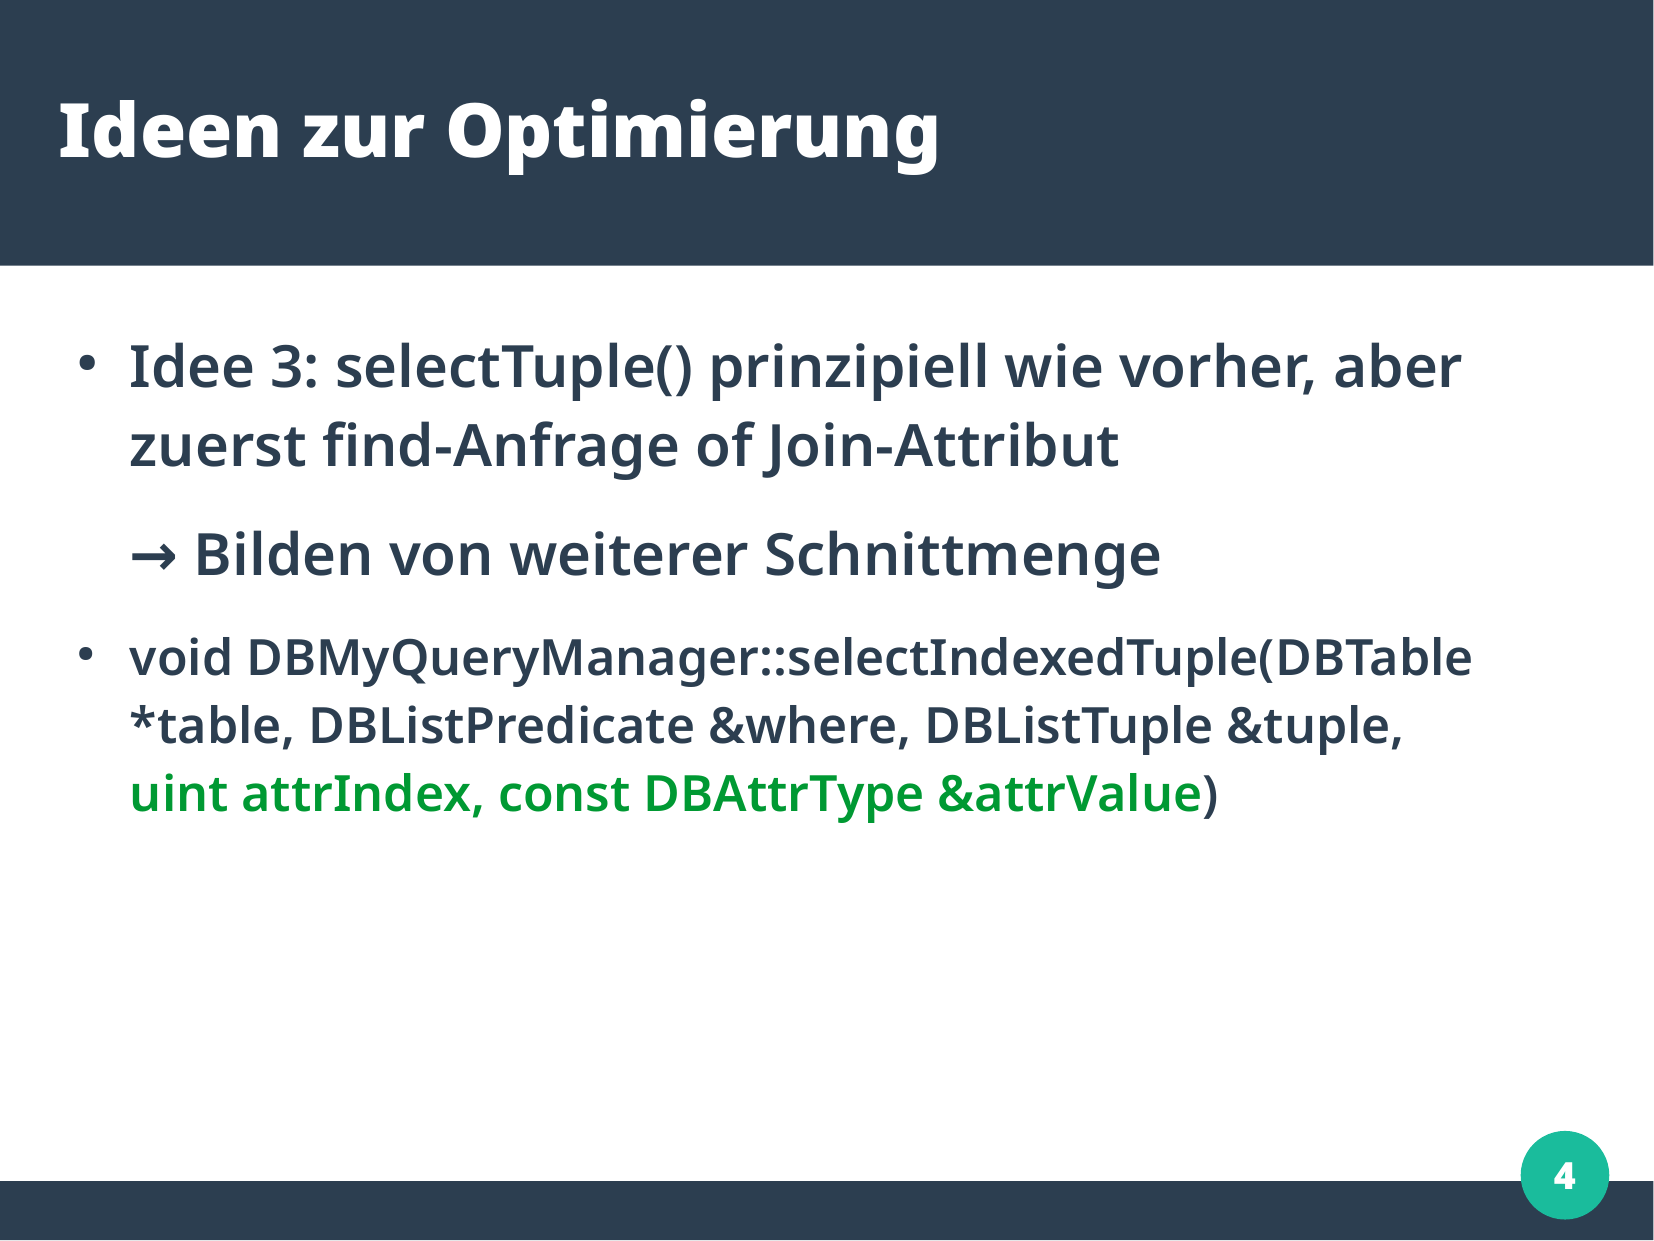

# Ideen zur Optimierung
Idee 3: selectTuple() prinzipiell wie vorher, aber zuerst find-Anfrage of Join-Attribut
→ Bilden von weiterer Schnittmenge
void DBMyQueryManager::selectIndexedTuple(DBTable *table, DBListPredicate &where, DBListTuple &tuple, uint attrIndex, const DBAttrType &attrValue)
4